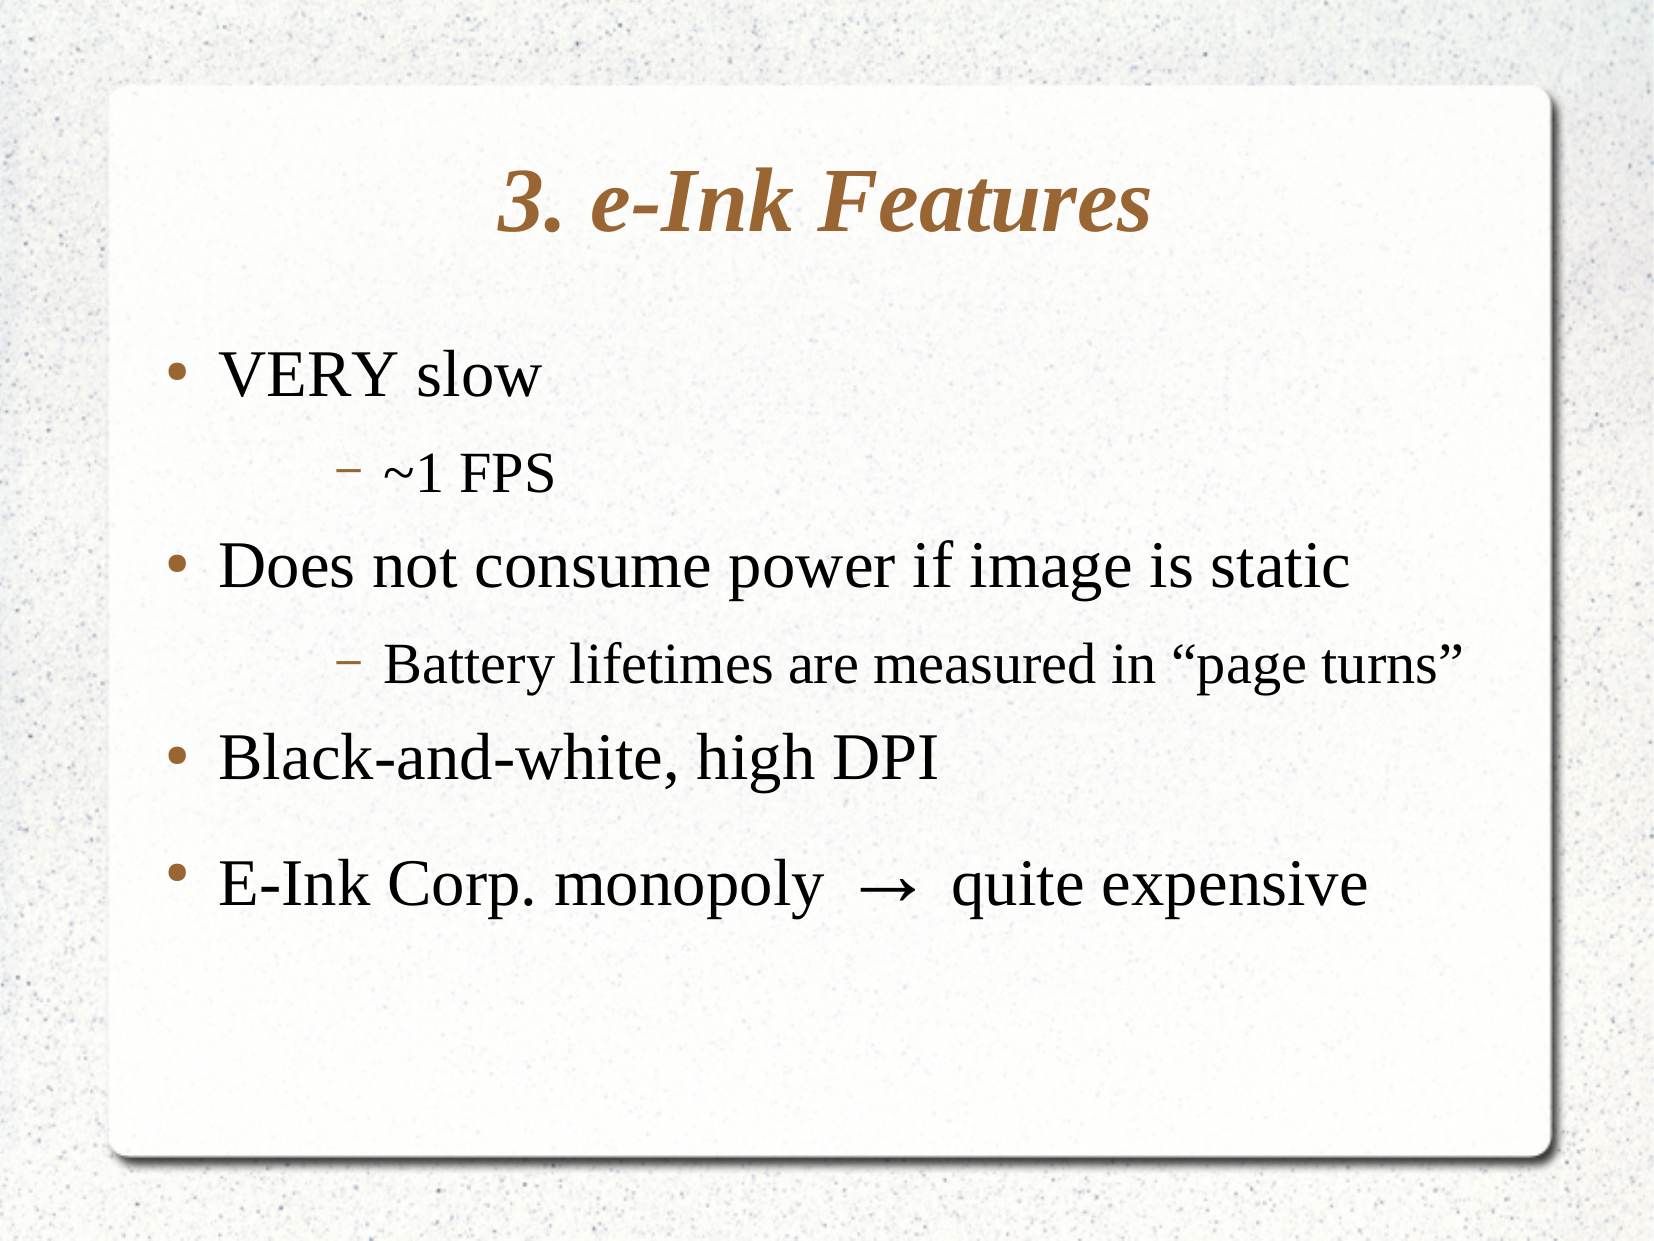

# 3. e-Ink Features
VERY slow
~1 FPS
Does not consume power if image is static
Battery lifetimes are measured in “page turns”
Black-and-white, high DPI
E-Ink Corp. monopoly → quite expensive